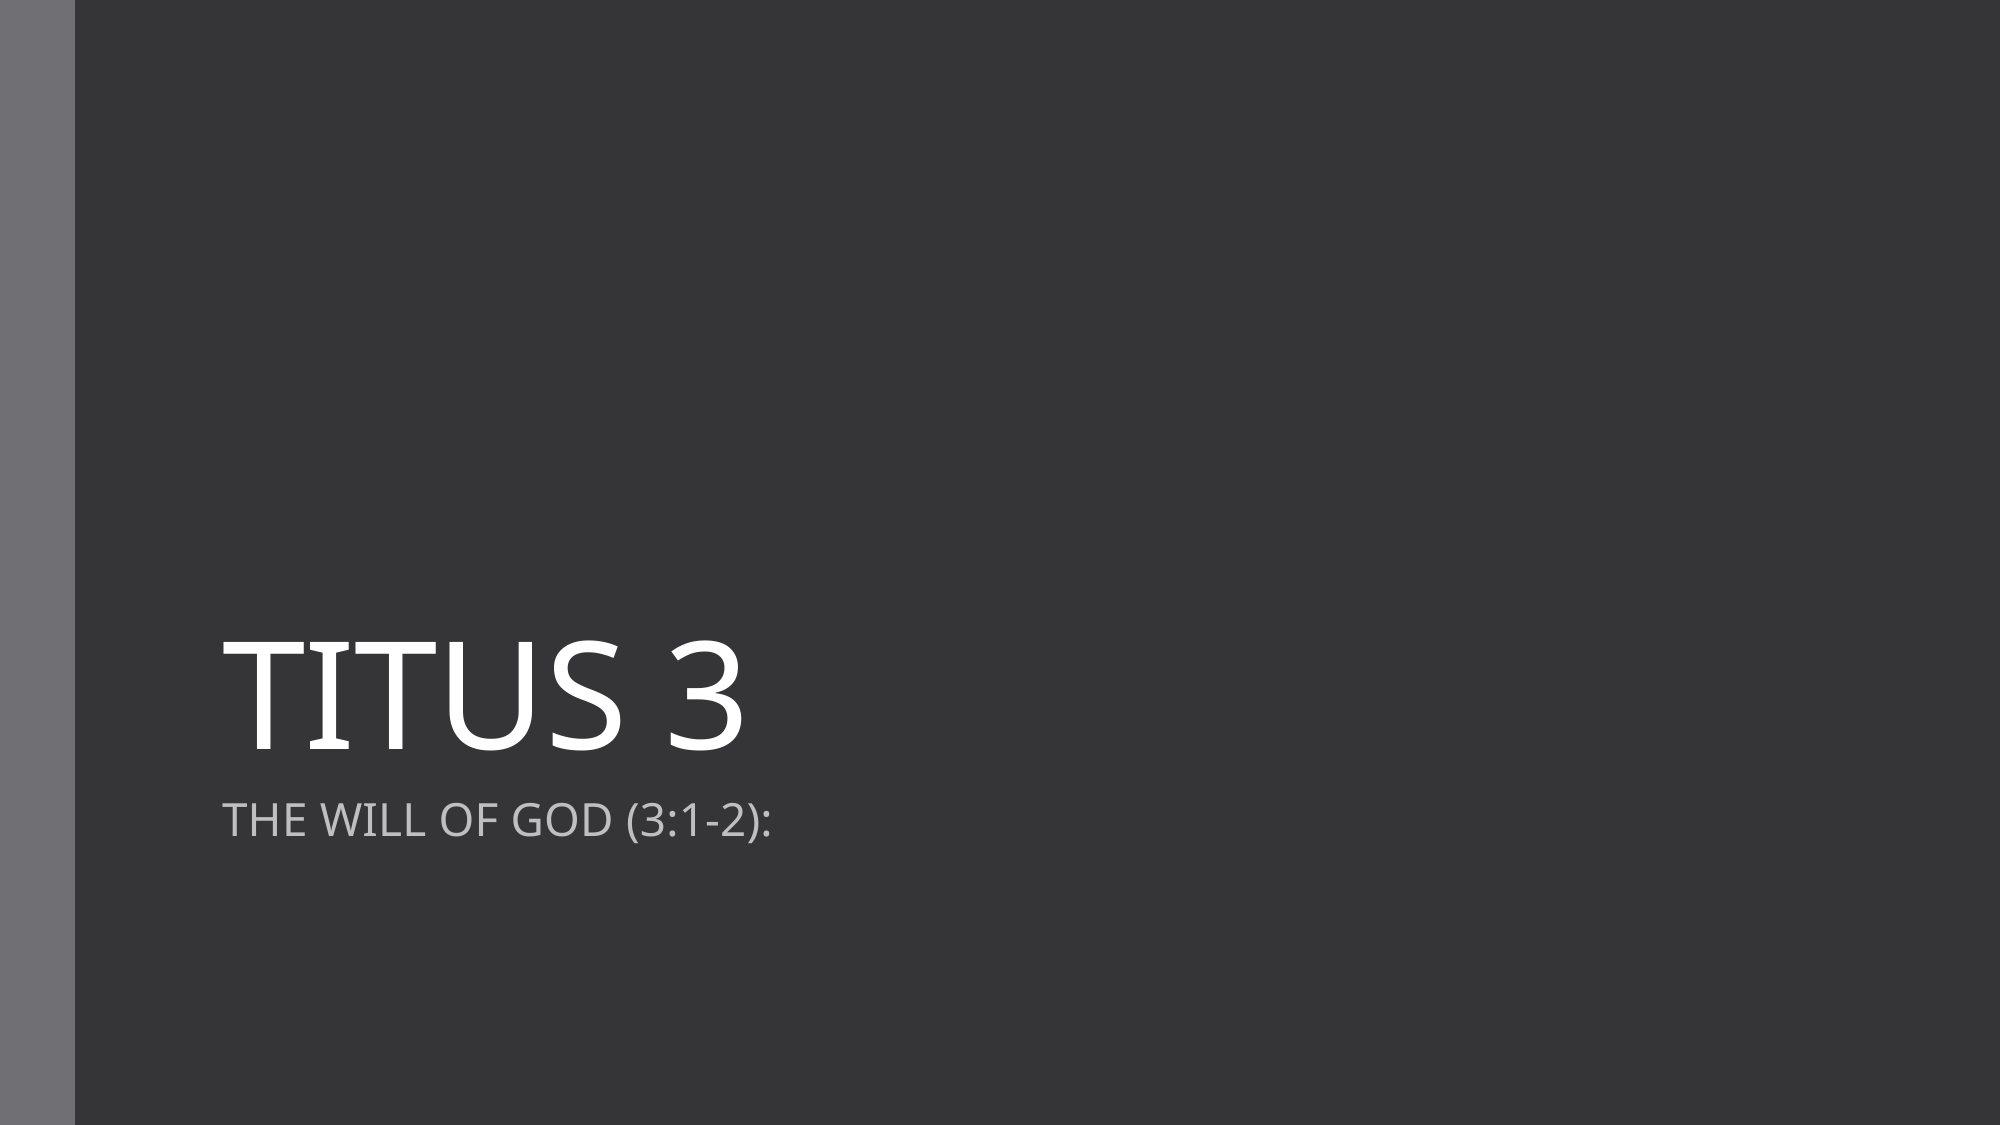

# TITUS 3
THE WILL OF GOD (3:1-2):